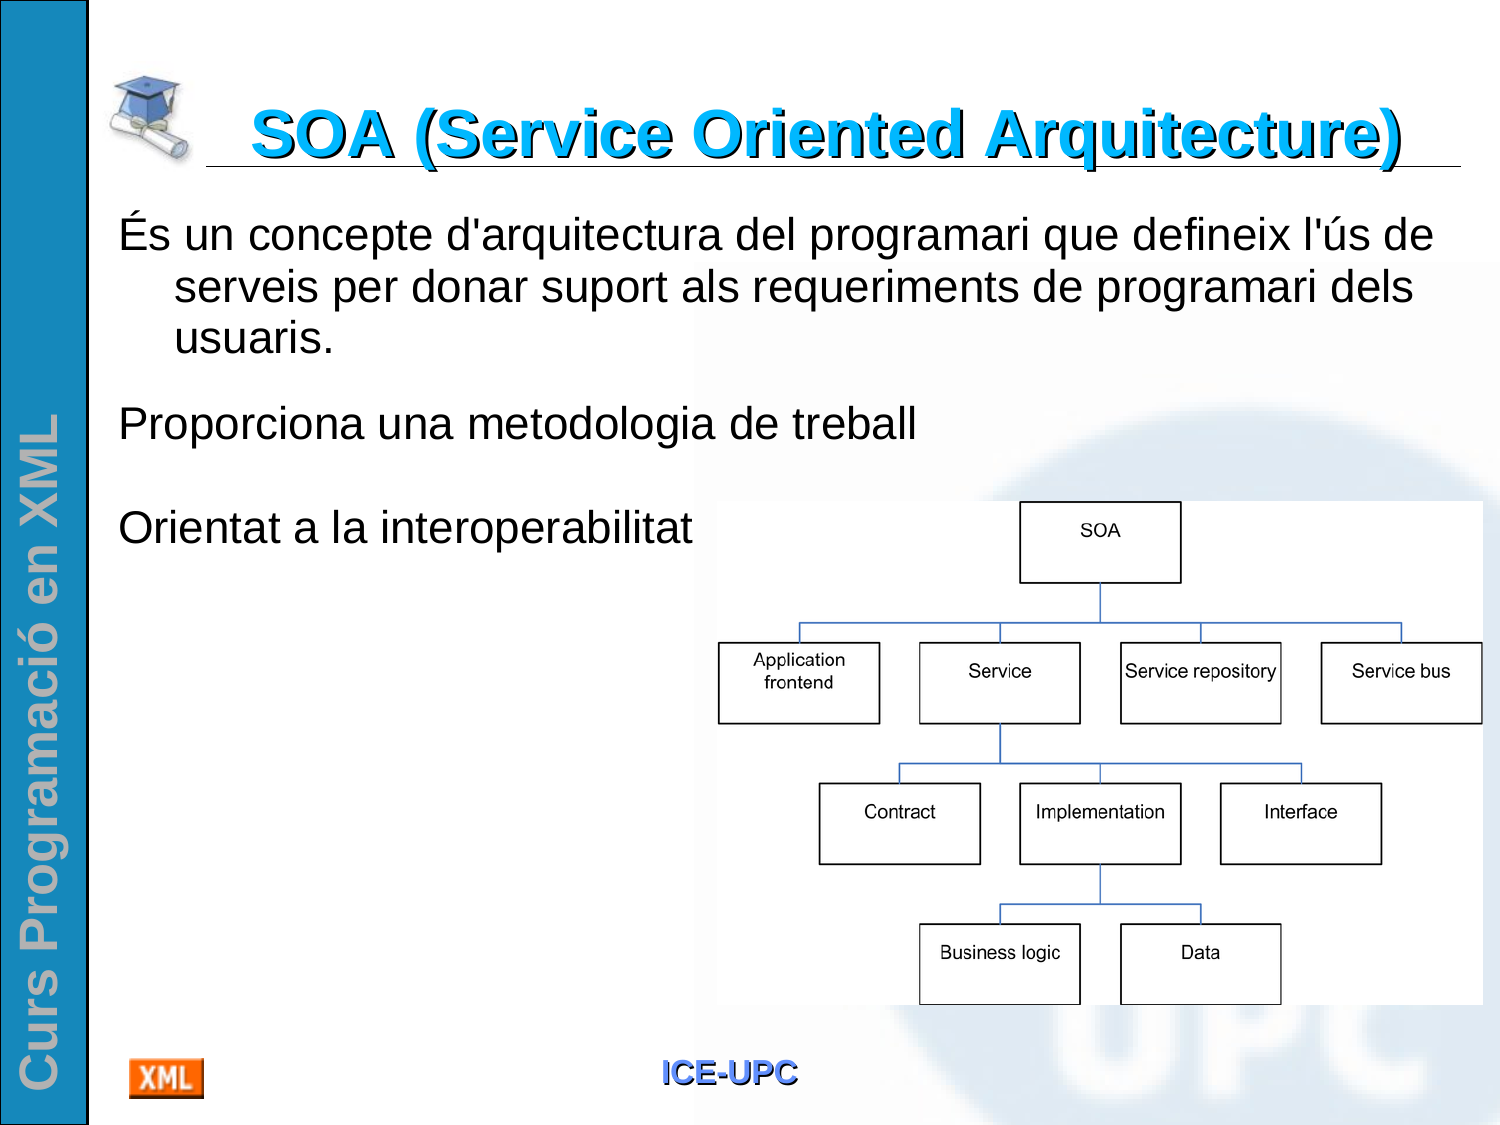

# SOA (Service Oriented Arquitecture)
És un concepte d'arquitectura del programari que defineix l'ús de serveis per donar suport als requeriments de programari dels usuaris.
Proporciona una metodologia de treball
Orientat a la interoperabilitat